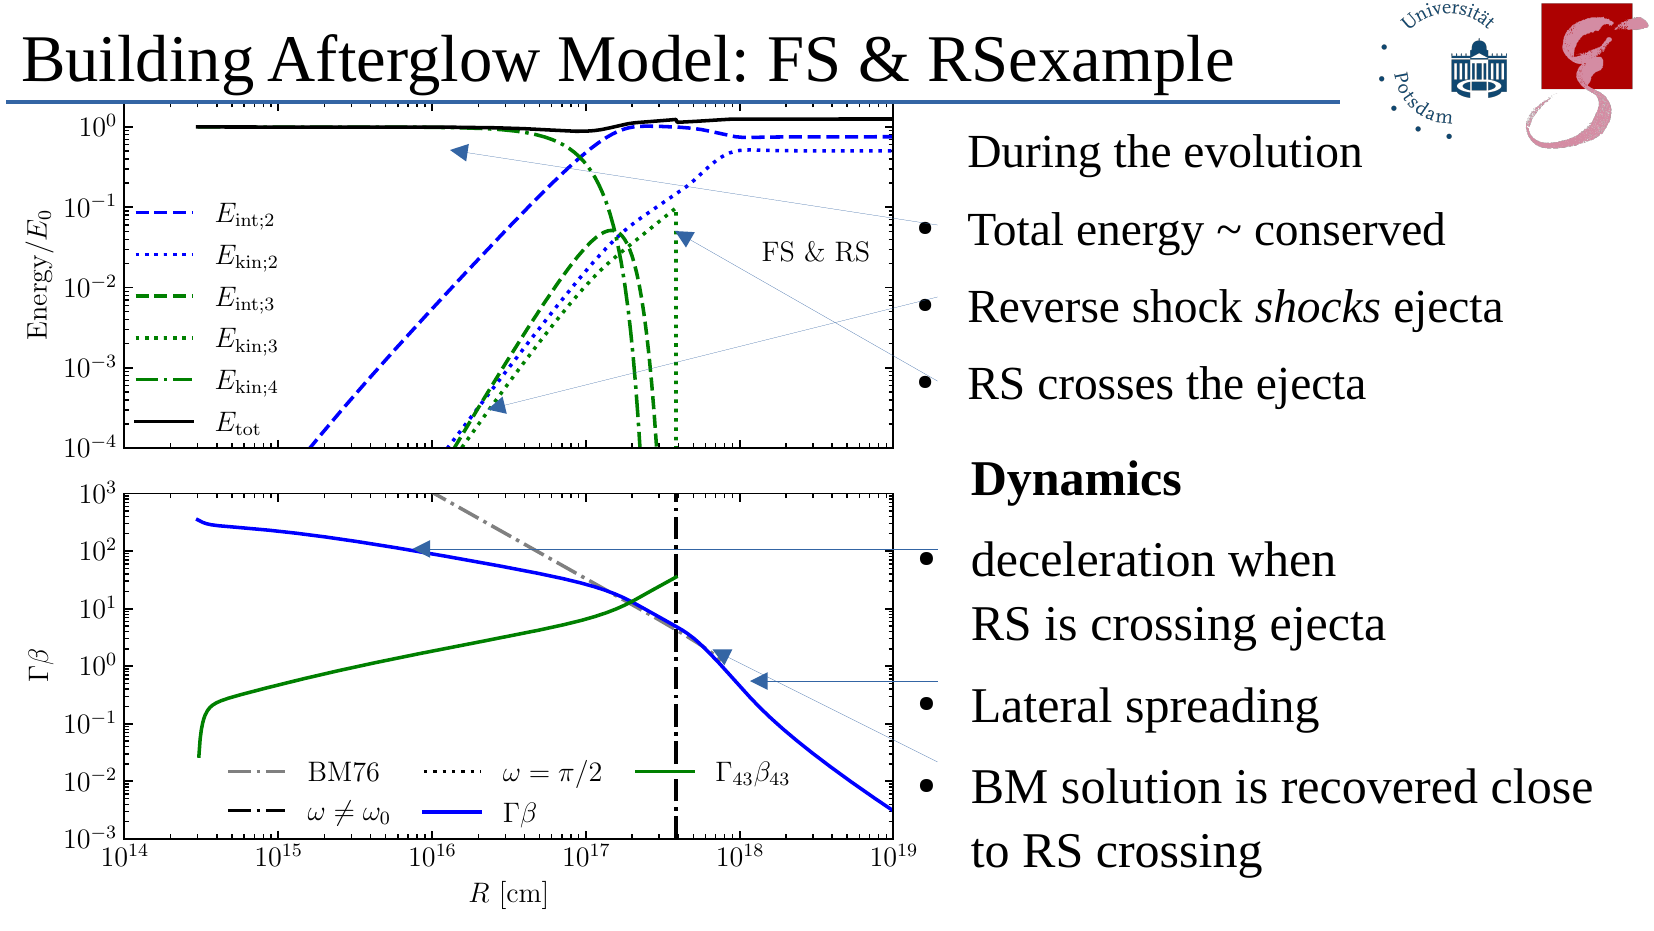

# Building Afterglow Model: FS & RSexample
During the evolution
Total energy ~ conserved
Reverse shock shocks ejecta
RS crosses the ejecta
Dynamics
deceleration when
RS is crossing ejecta
Lateral spreading
BM solution is recovered close
to RS crossing